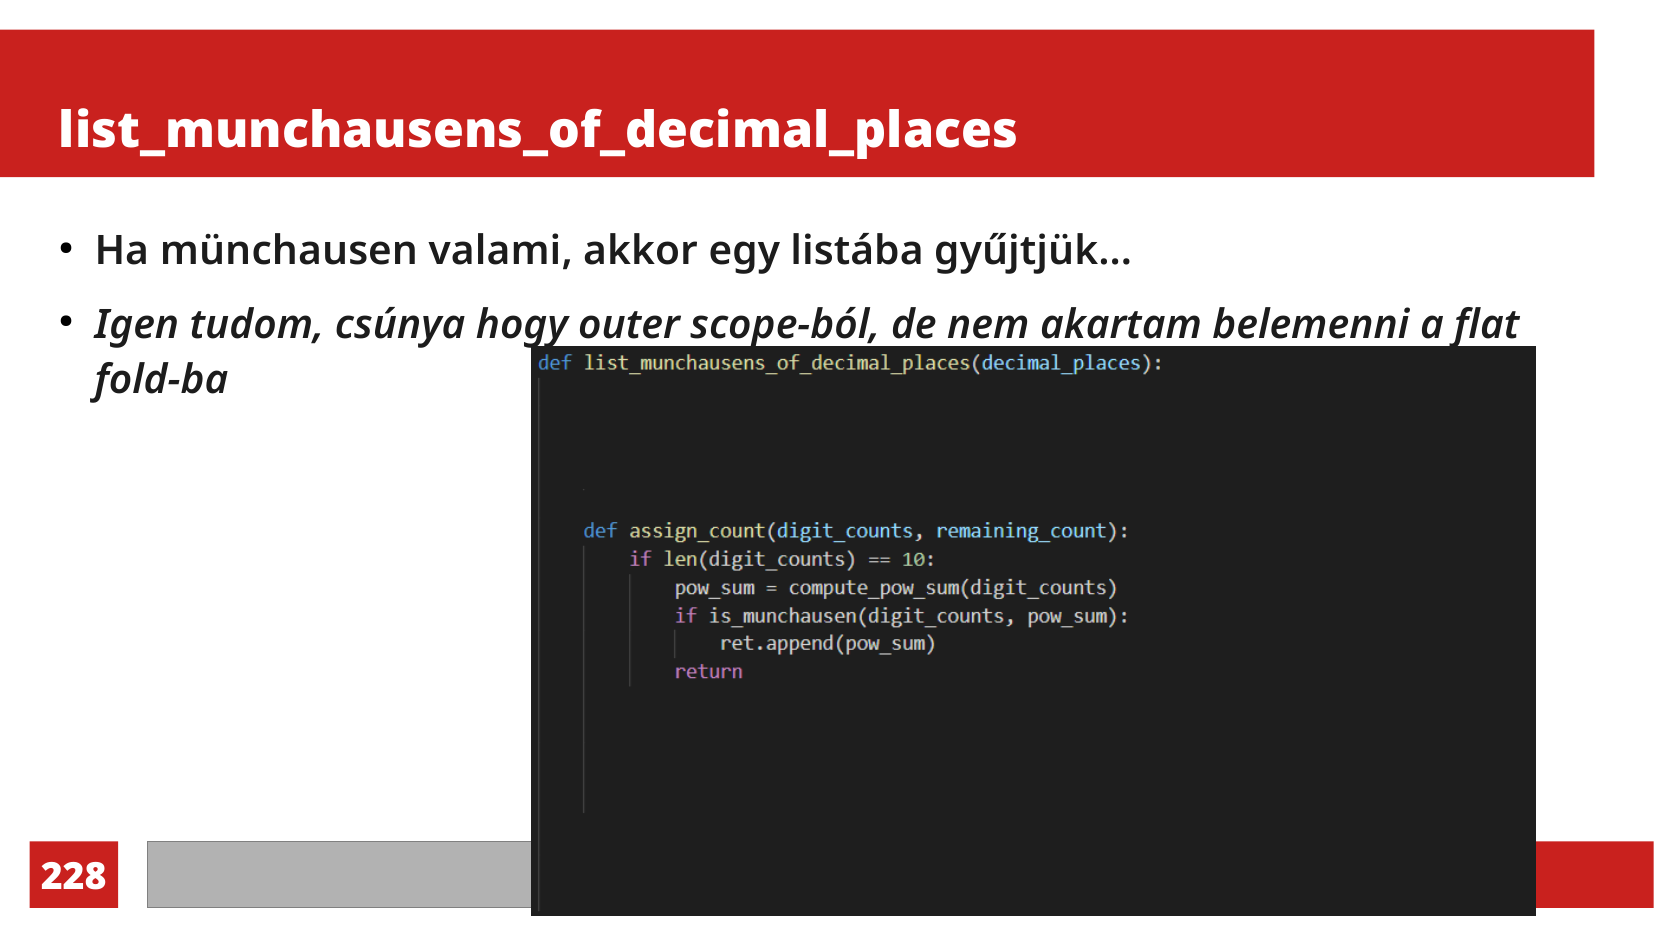

# list_munchausens_of_decimal_places
Ha münchausen valami, akkor egy listába gyűjtjük…
Igen tudom, csúnya hogy outer scope-ból, de nem akartam belemenni a flat fold-ba
228